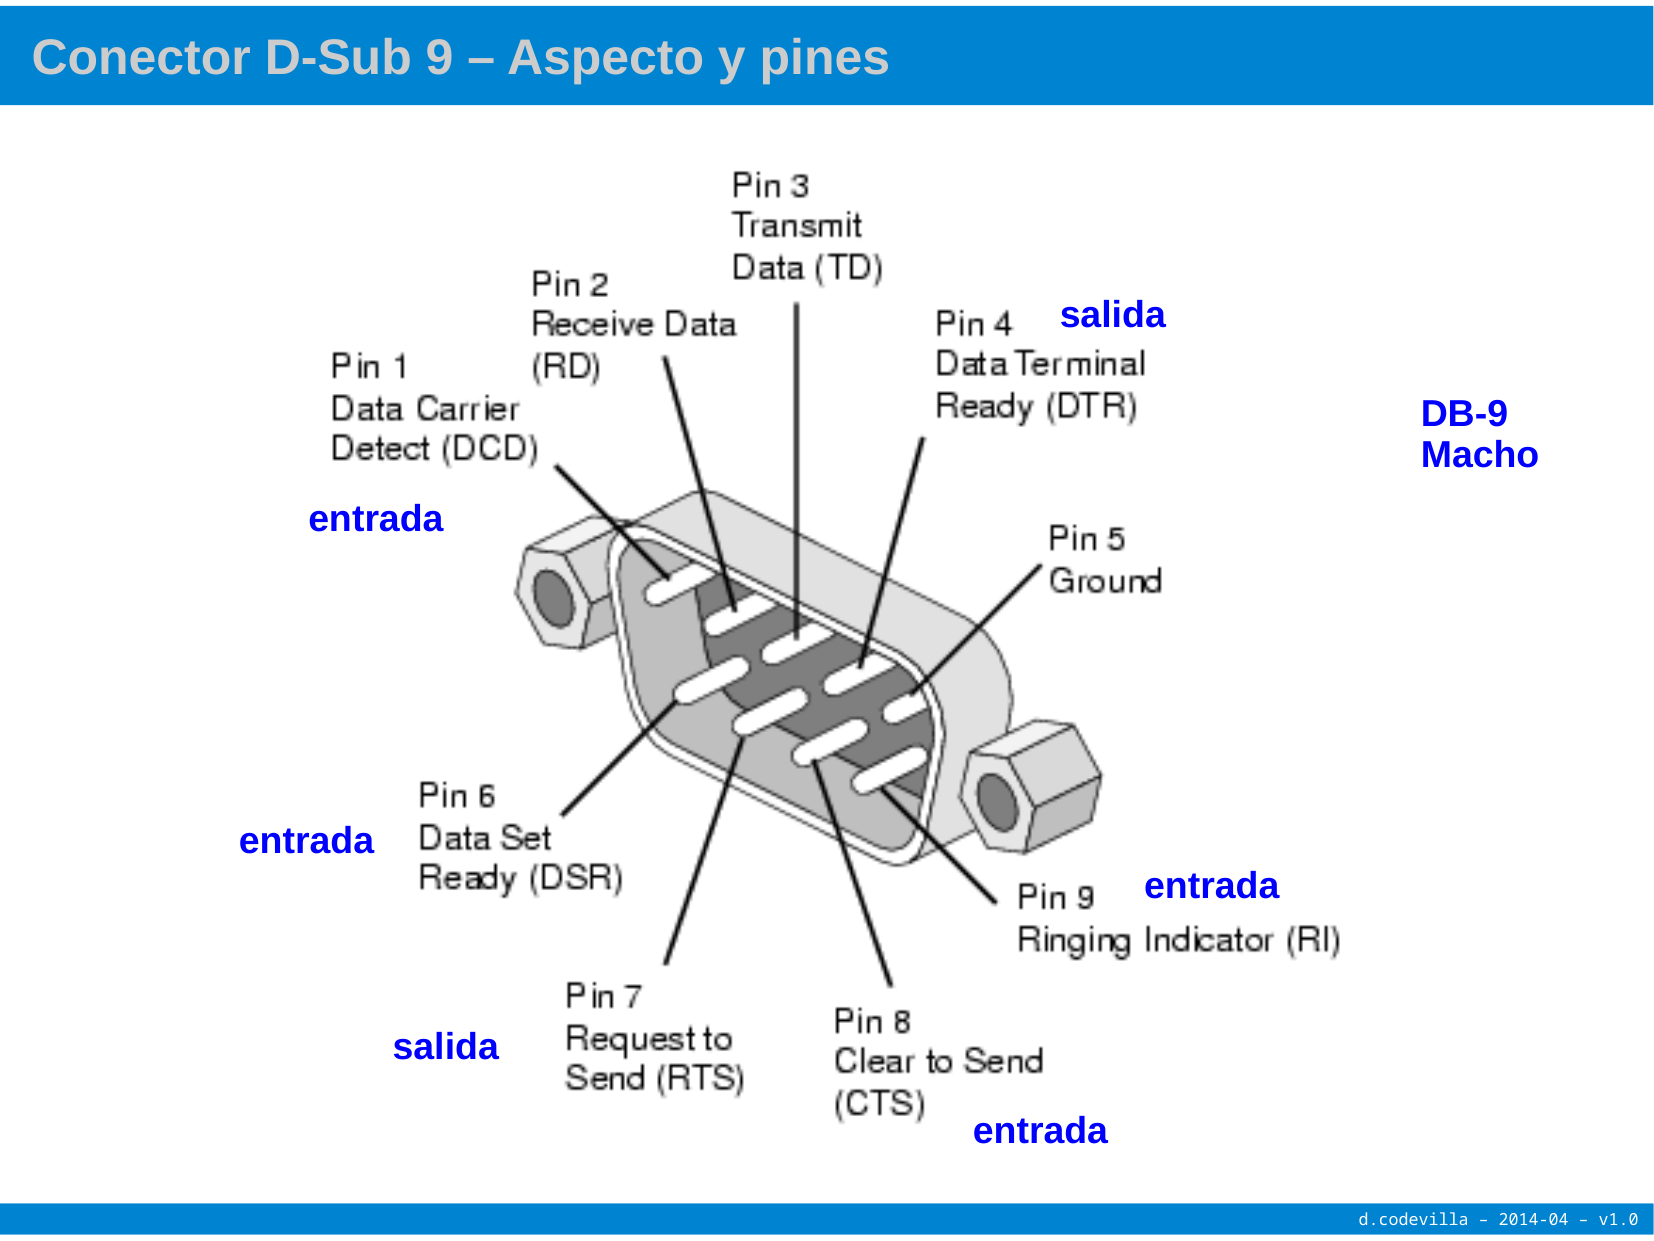

Conector D-Sub 9 – Aspecto y pines
salida
DB-9
Macho
entrada
entrada
entrada
salida
entrada